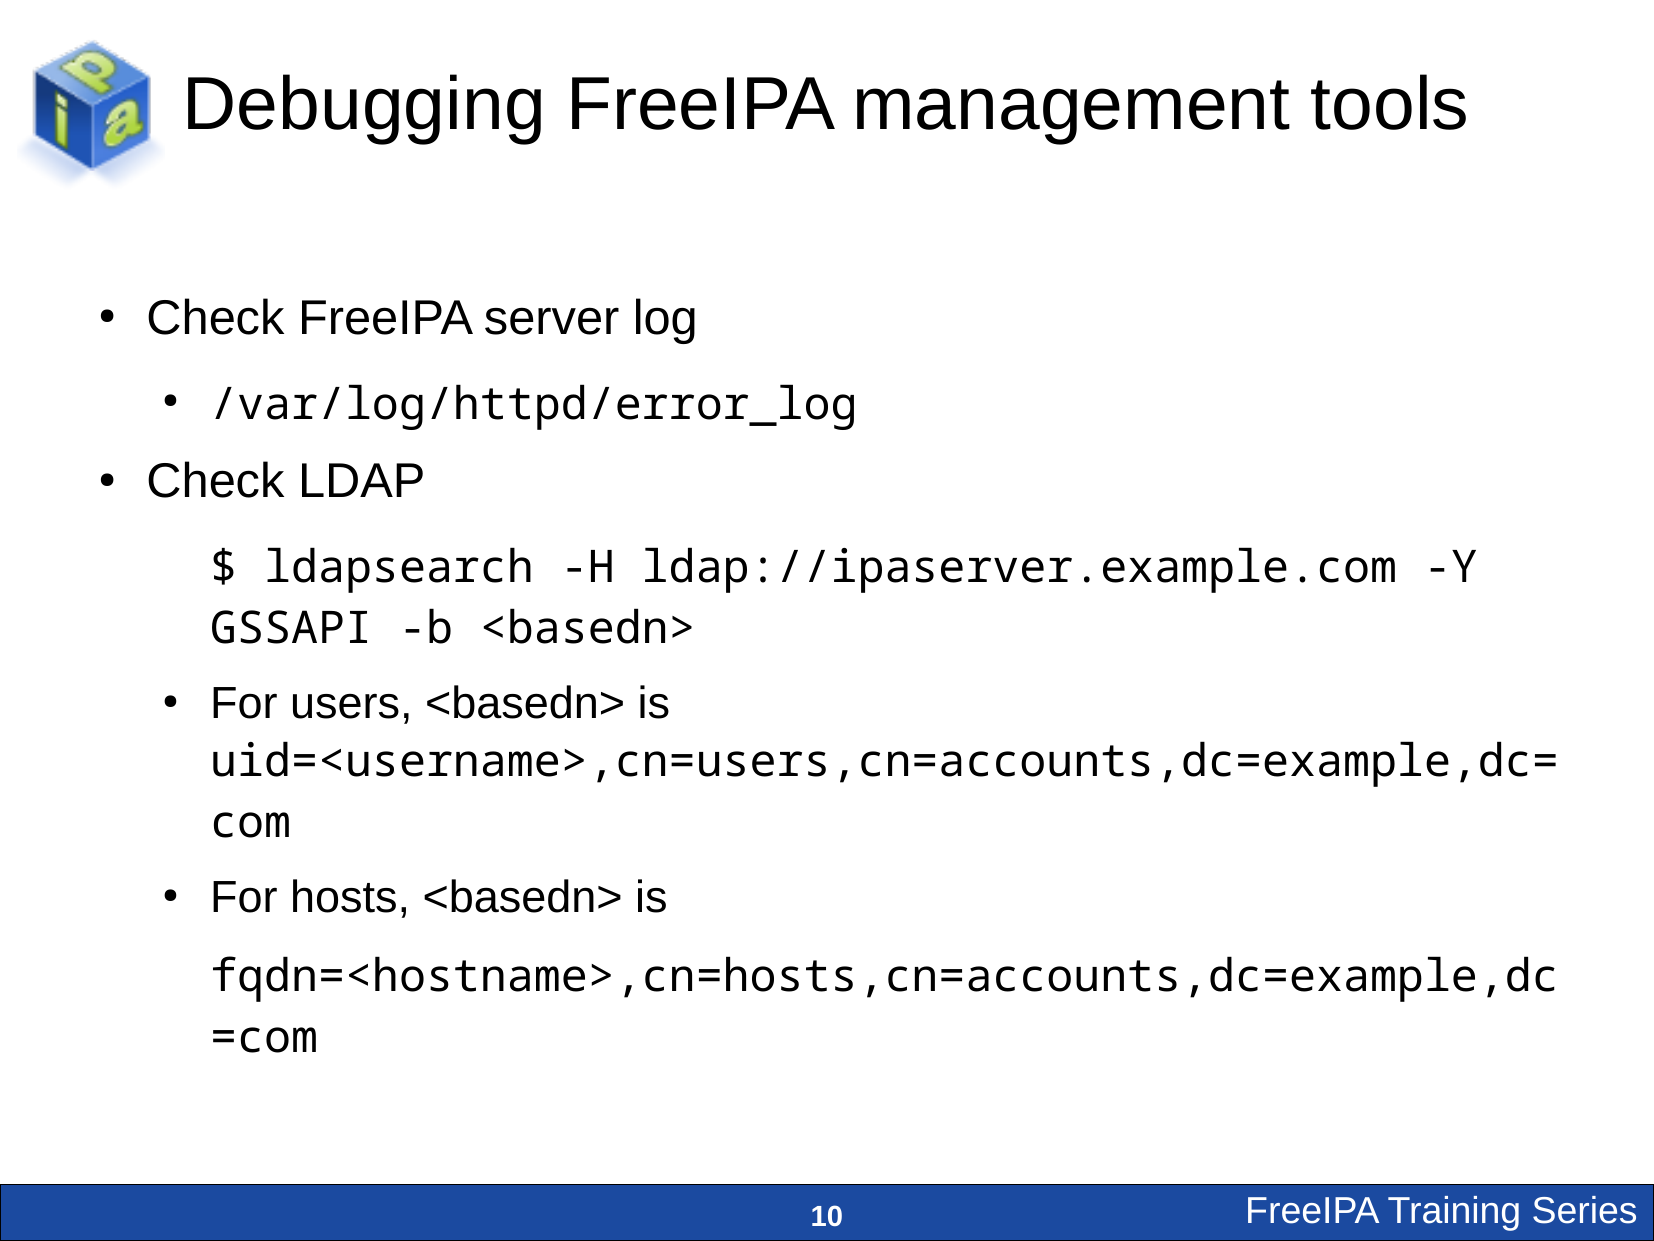

# Debugging FreeIPA management tools
Check FreeIPA server log
/var/log/httpd/error_log
Check LDAP
$ ldapsearch -H ldap://ipaserver.example.com -Y GSSAPI -b <basedn>
For users, <basedn> is uid=<username>,cn=users,cn=accounts,dc=example,dc=com
For hosts, <basedn> is
fqdn=<hostname>,cn=hosts,cn=accounts,dc=example,dc=com
10